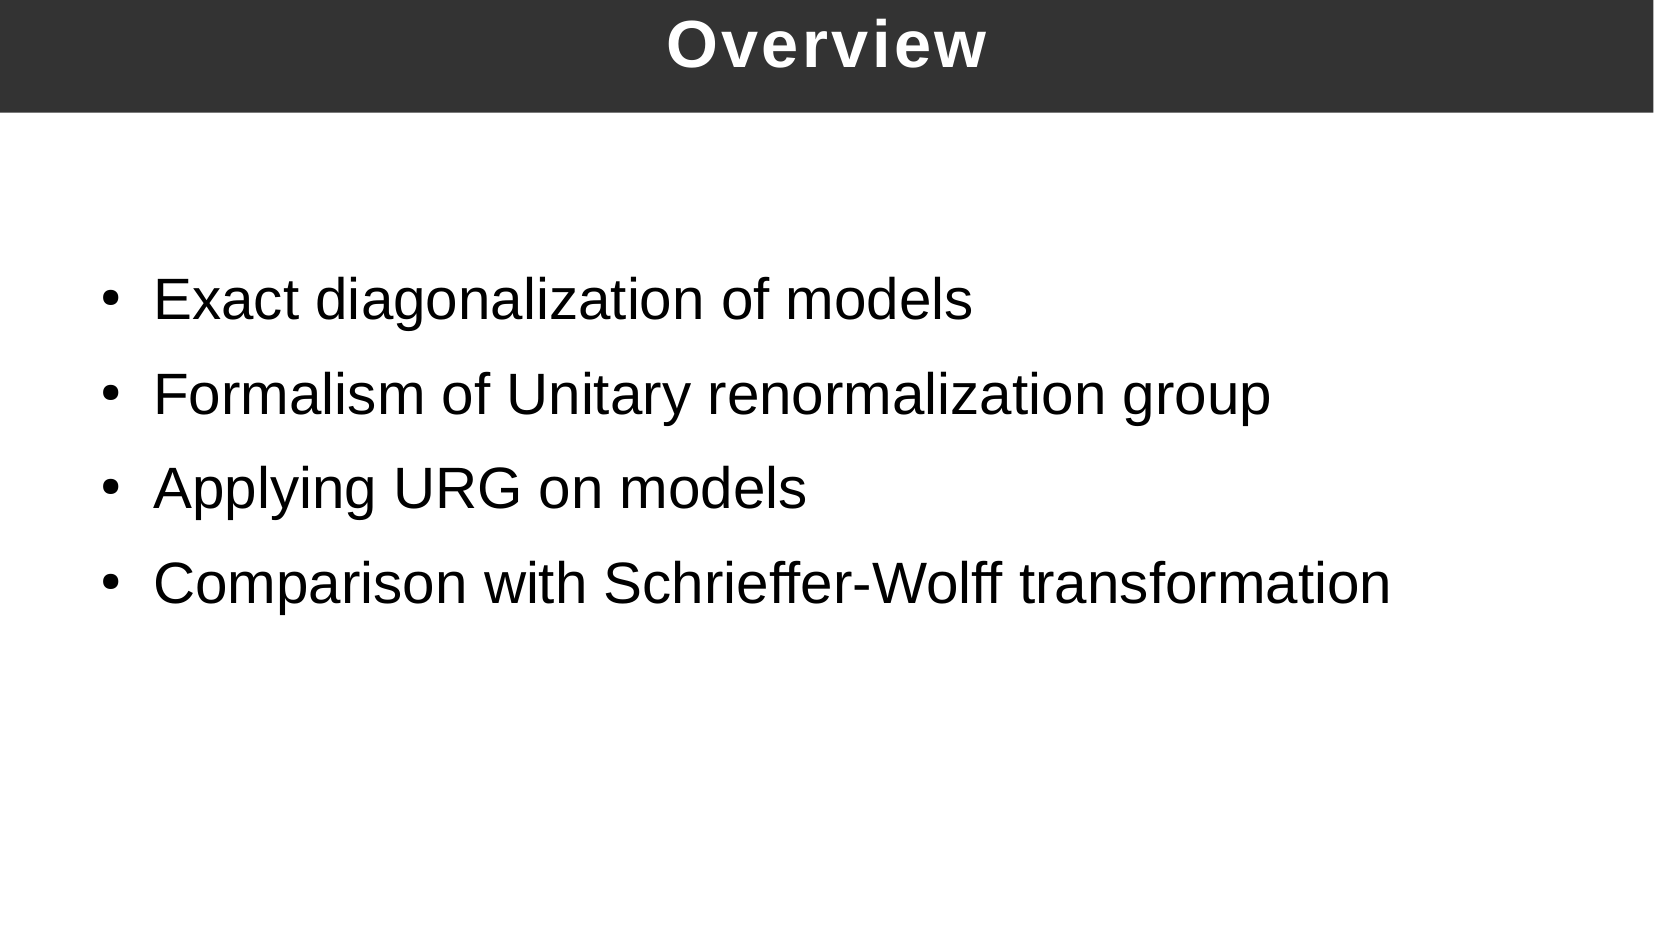

Overview
# Exact diagonalization of models
Formalism of Unitary renormalization group
Applying URG on models
Comparison with Schrieffer-Wolff transformation